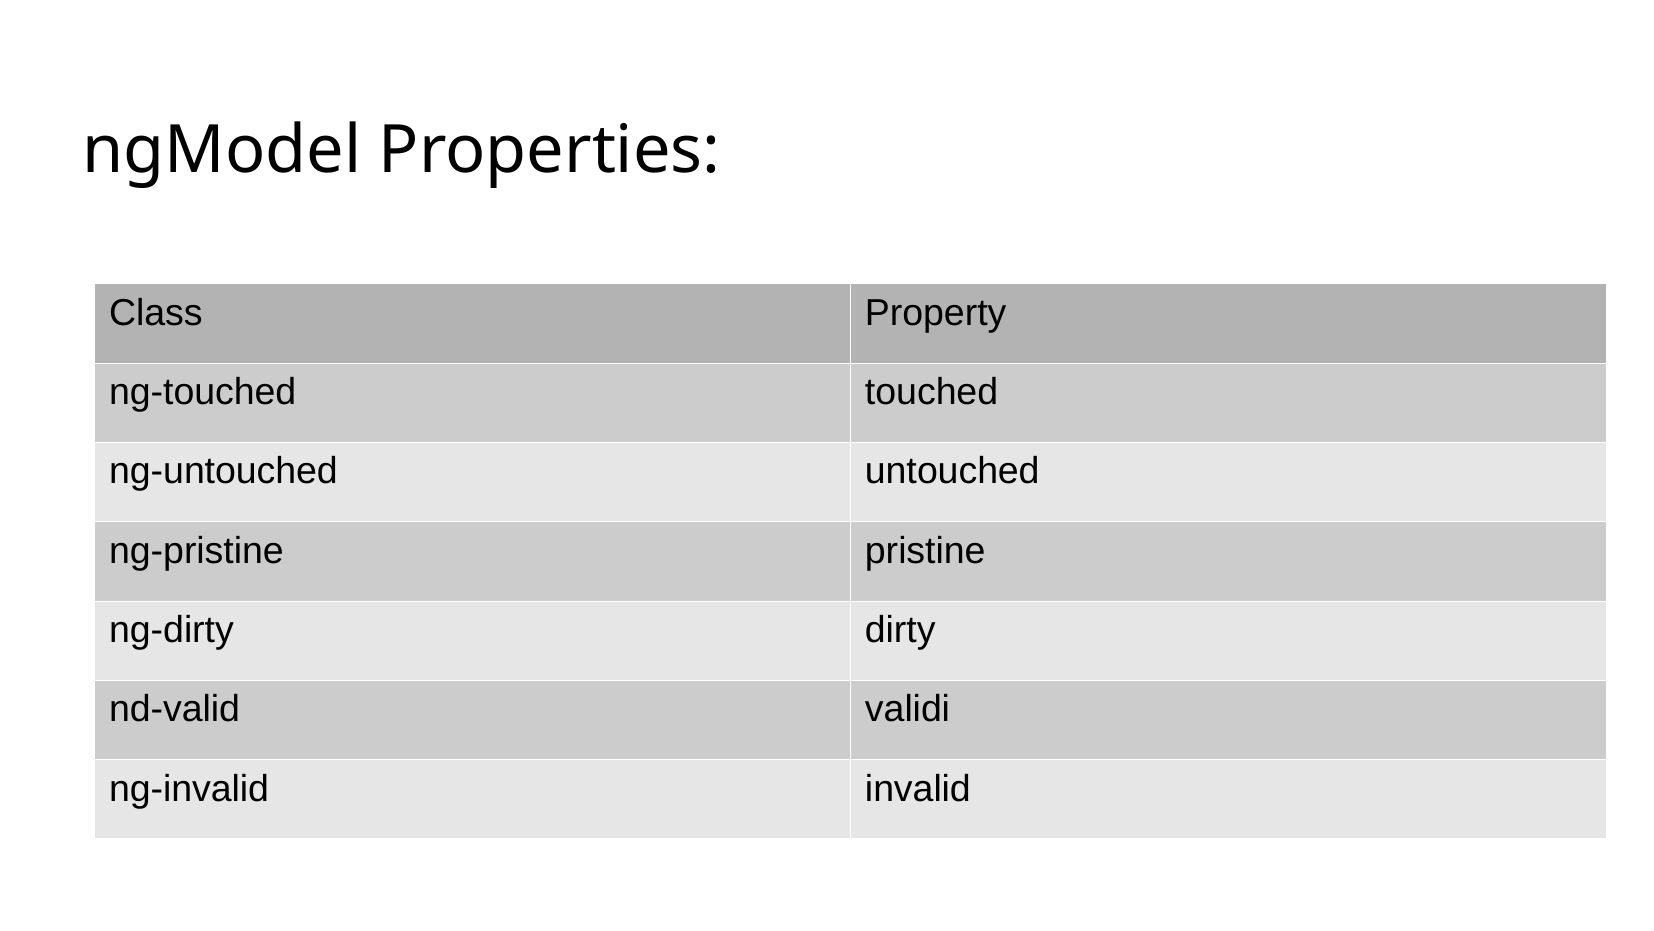

# ngModel Properties:
| Class | Property |
| --- | --- |
| ng-touched | touched |
| ng-untouched | untouched |
| ng-pristine | pristine |
| ng-dirty | dirty |
| nd-valid | validi |
| ng-invalid | invalid |